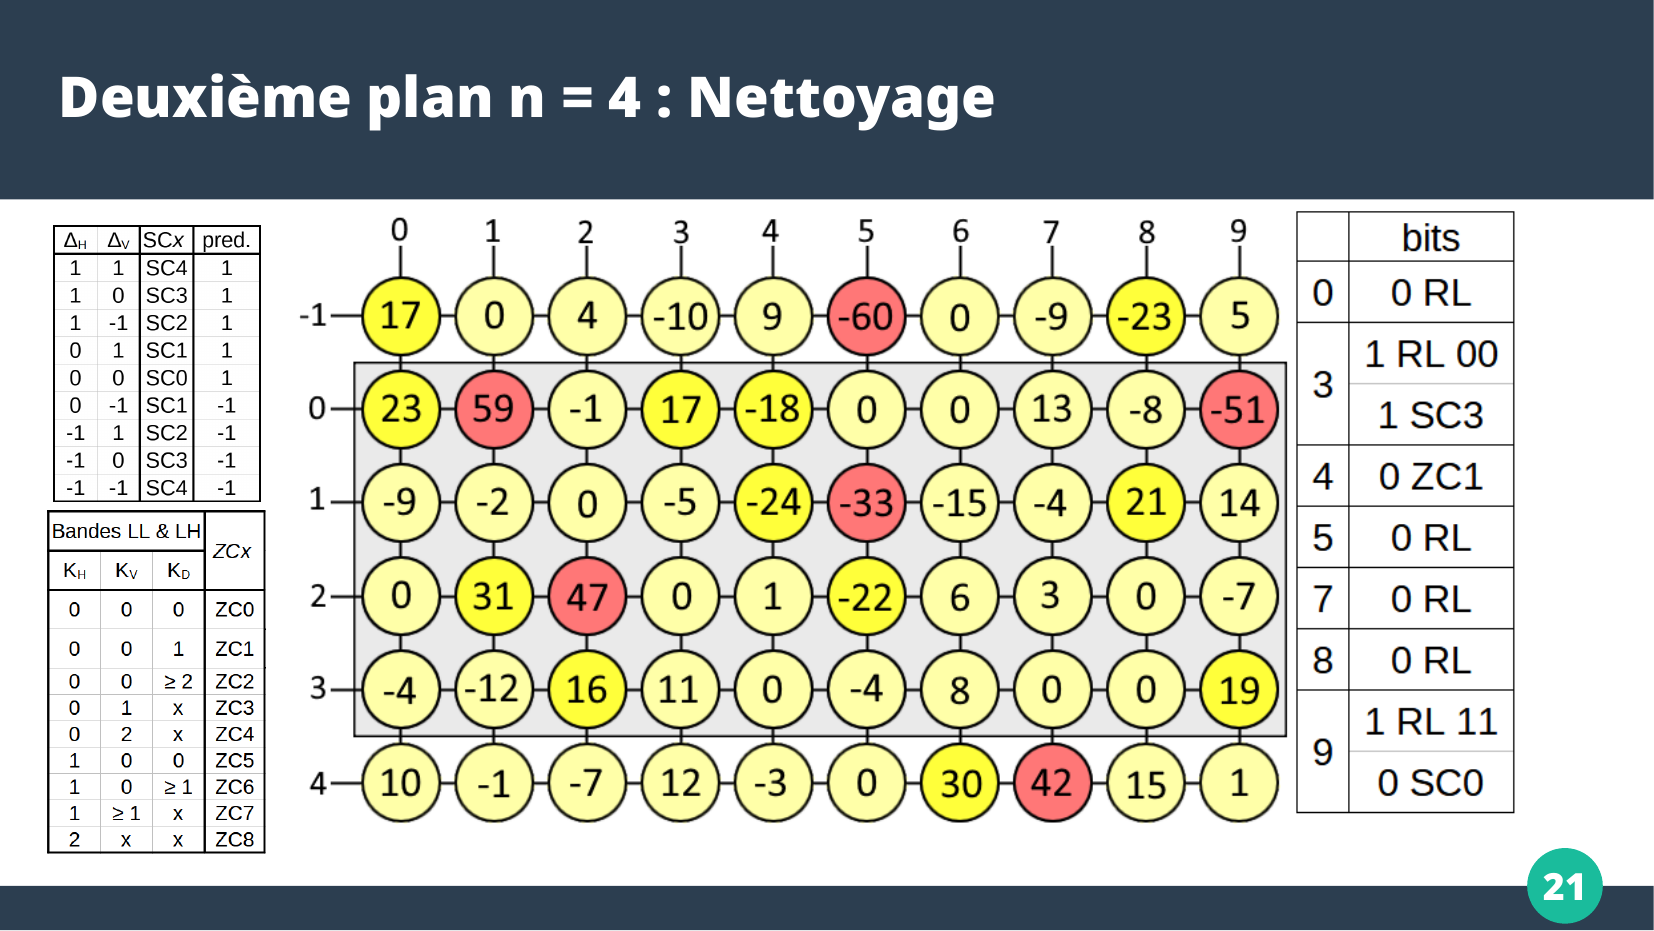

# Deuxième plan n = 4 : Nettoyage